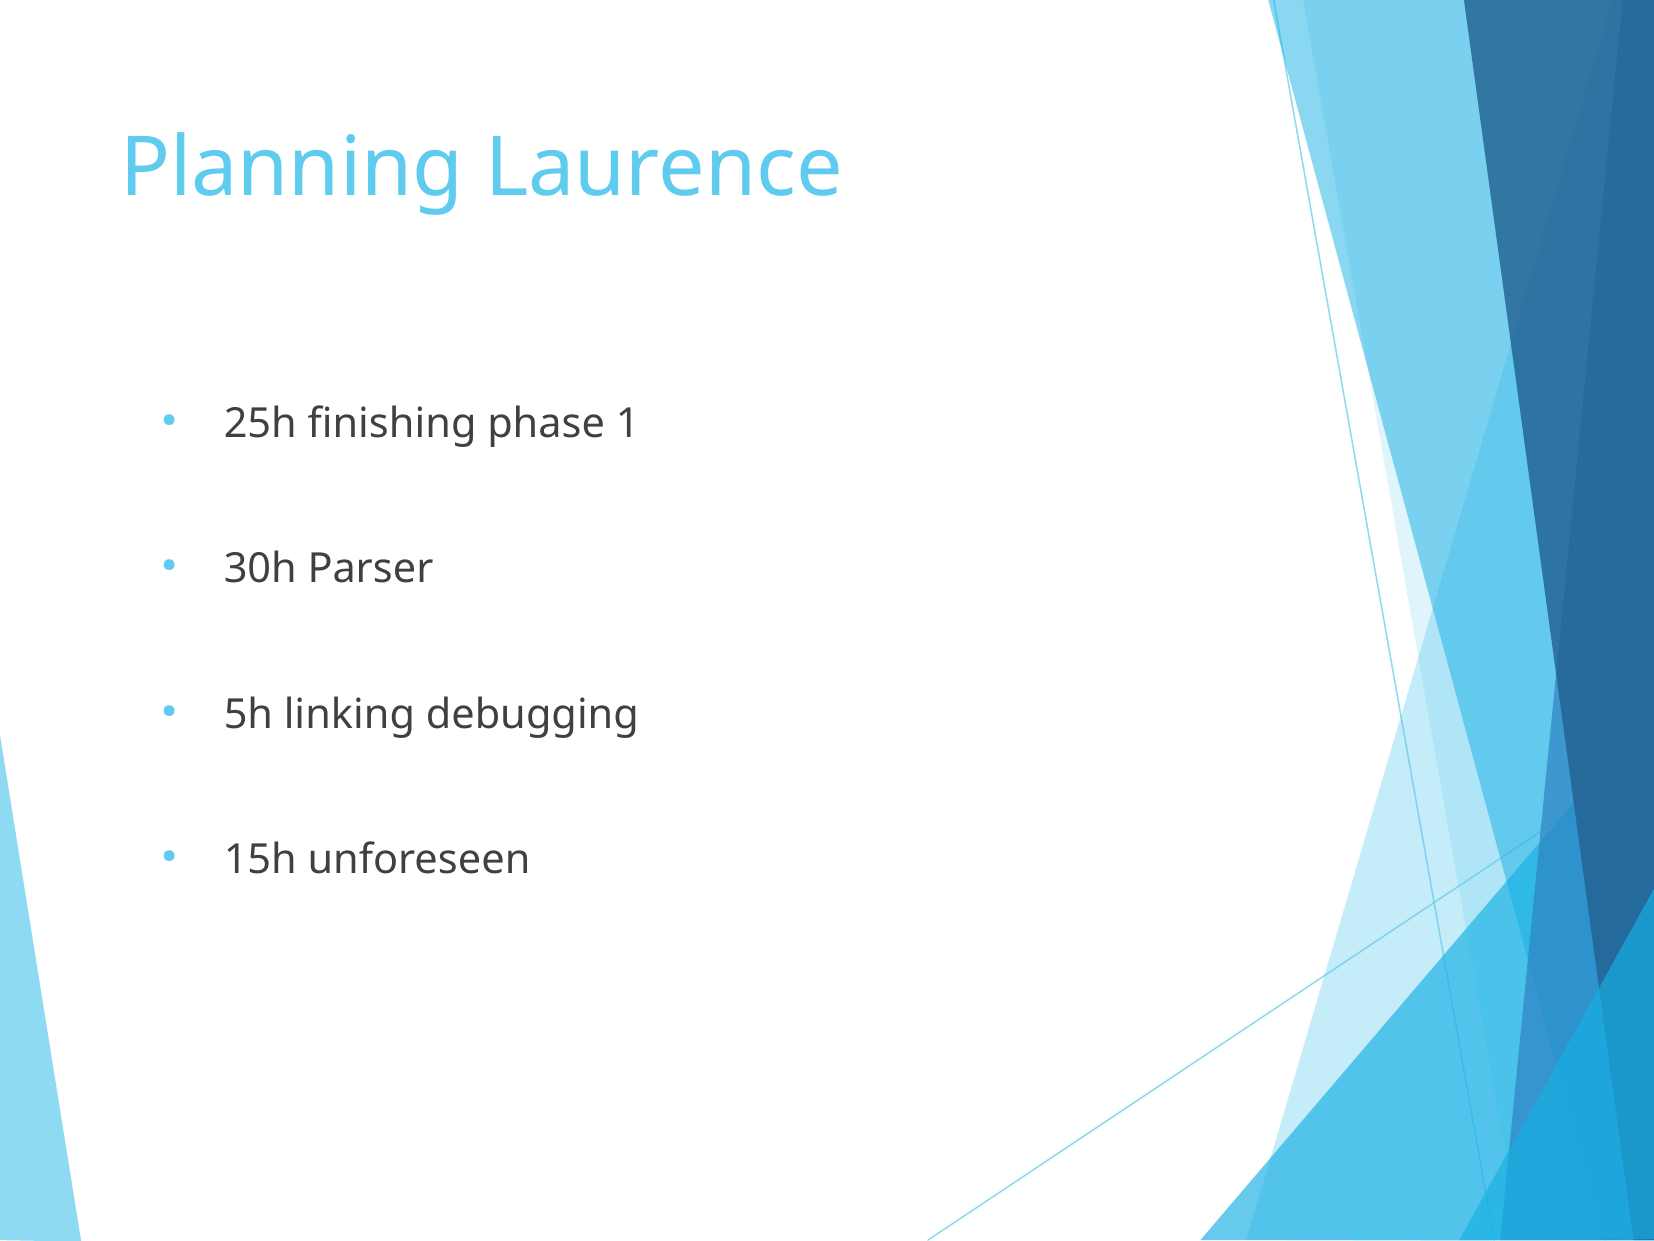

Planning Laurence
# 25h finishing phase 1
30h Parser
5h linking debugging
15h unforeseen